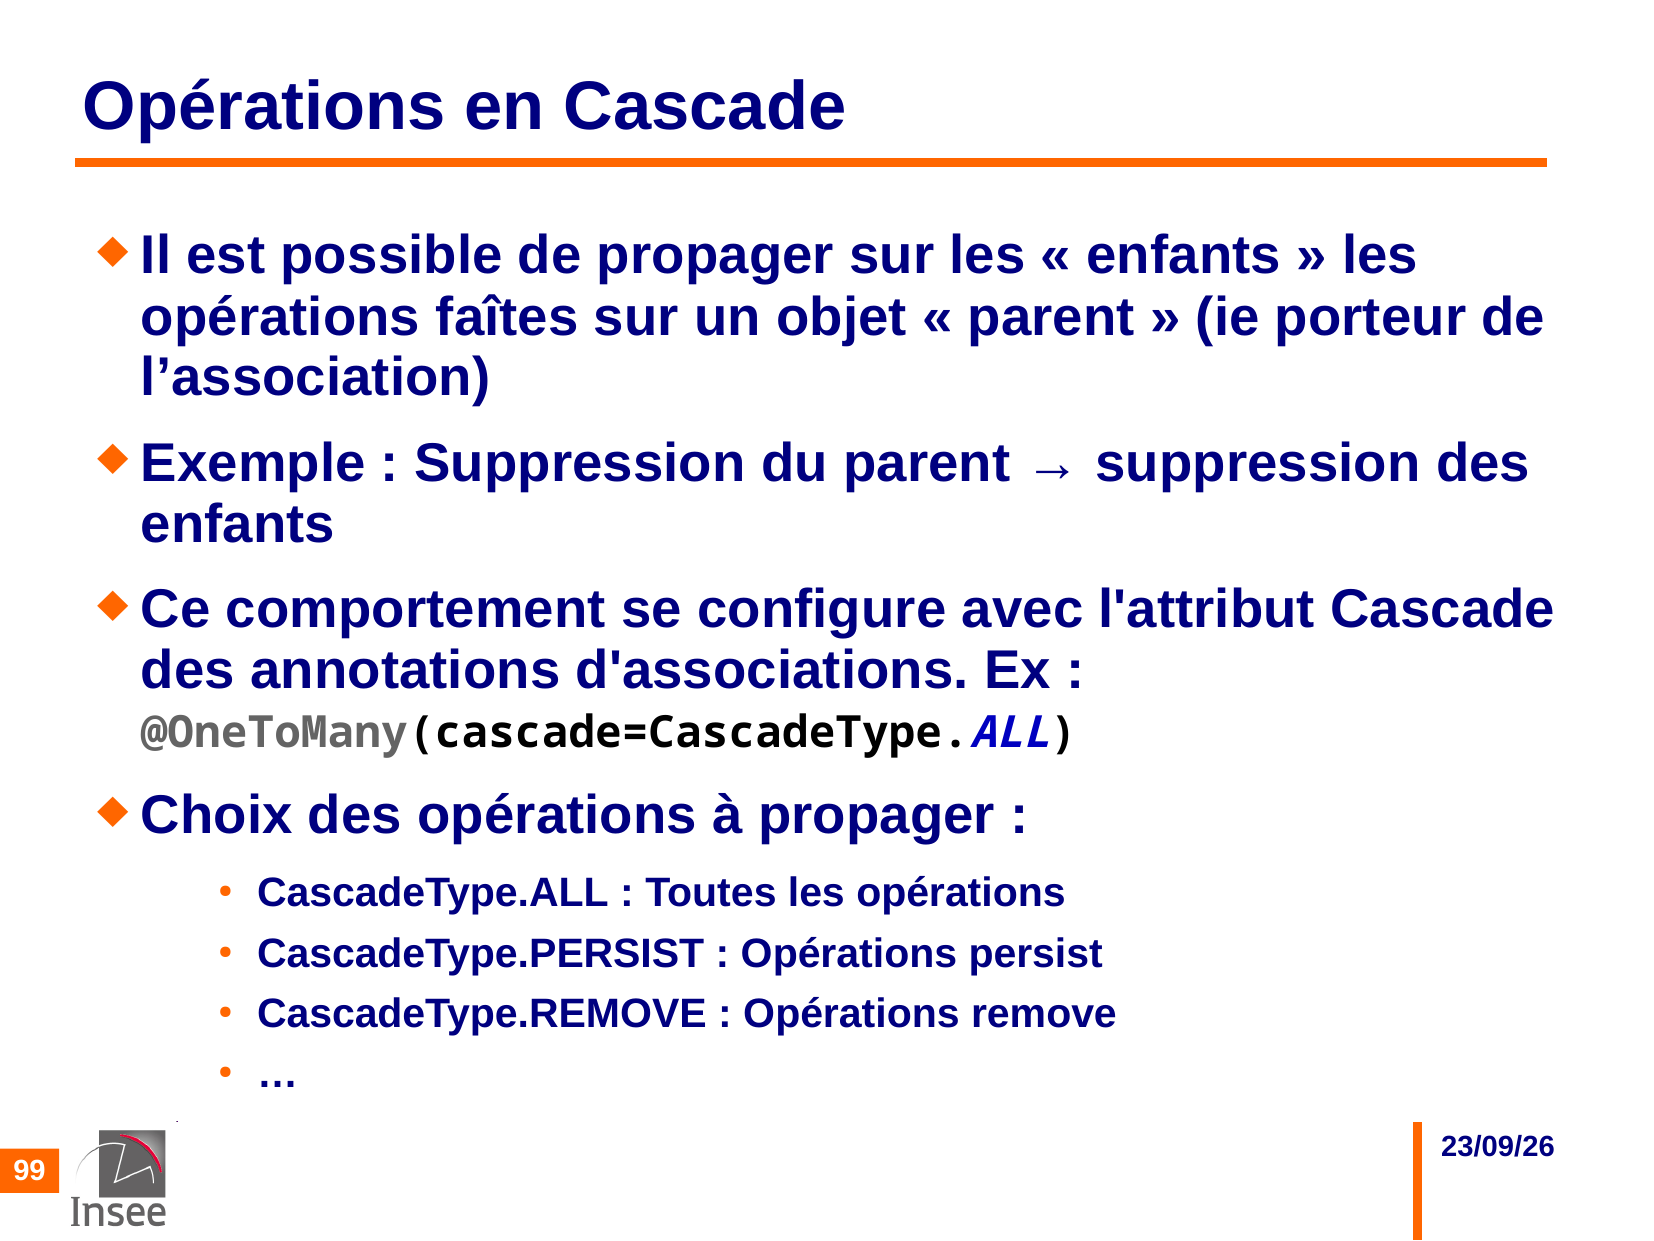

# Opérations en Cascade
Il est possible de propager sur les « enfants » les opérations faîtes sur un objet « parent » (ie porteur de l’association)
Exemple : Suppression du parent → suppression des enfants
Ce comportement se configure avec l'attribut Cascade des annotations d'associations. Ex : @OneToMany(cascade=CascadeType.ALL)
Choix des opérations à propager :
CascadeType.ALL : Toutes les opérations
CascadeType.PERSIST : Opérations persist
CascadeType.REMOVE : Opérations remove
…
99